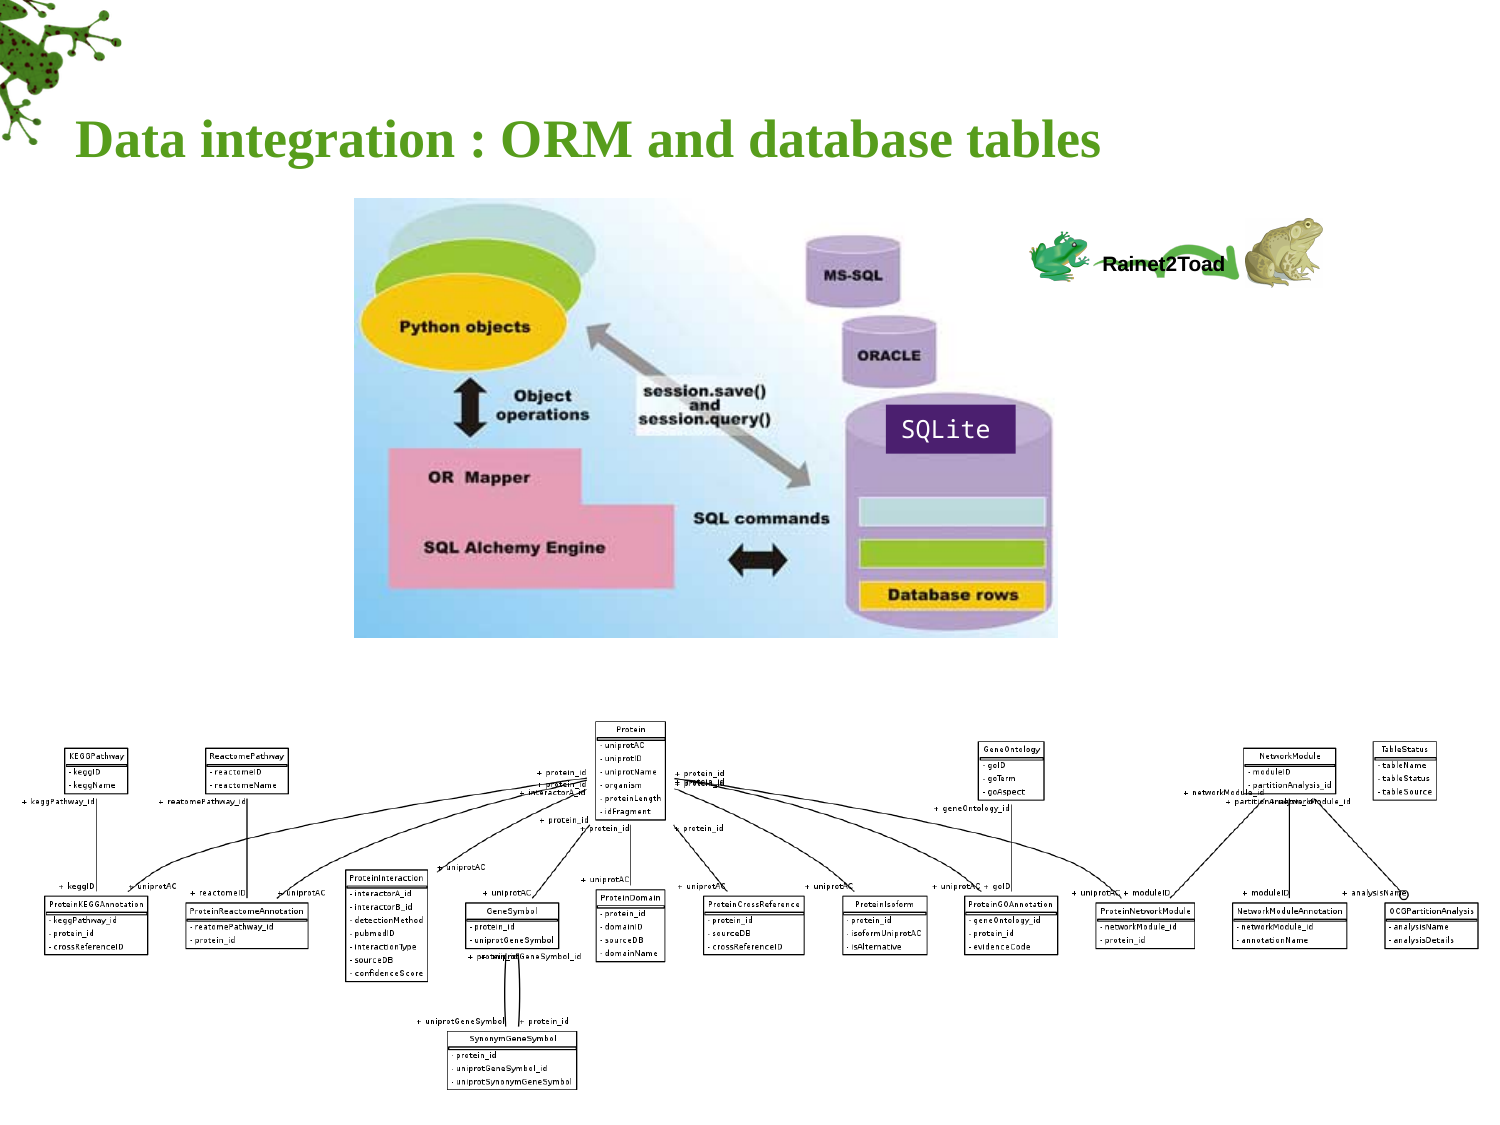

# Data integration : ORM and database tables
Rainet2Toad
SQLite